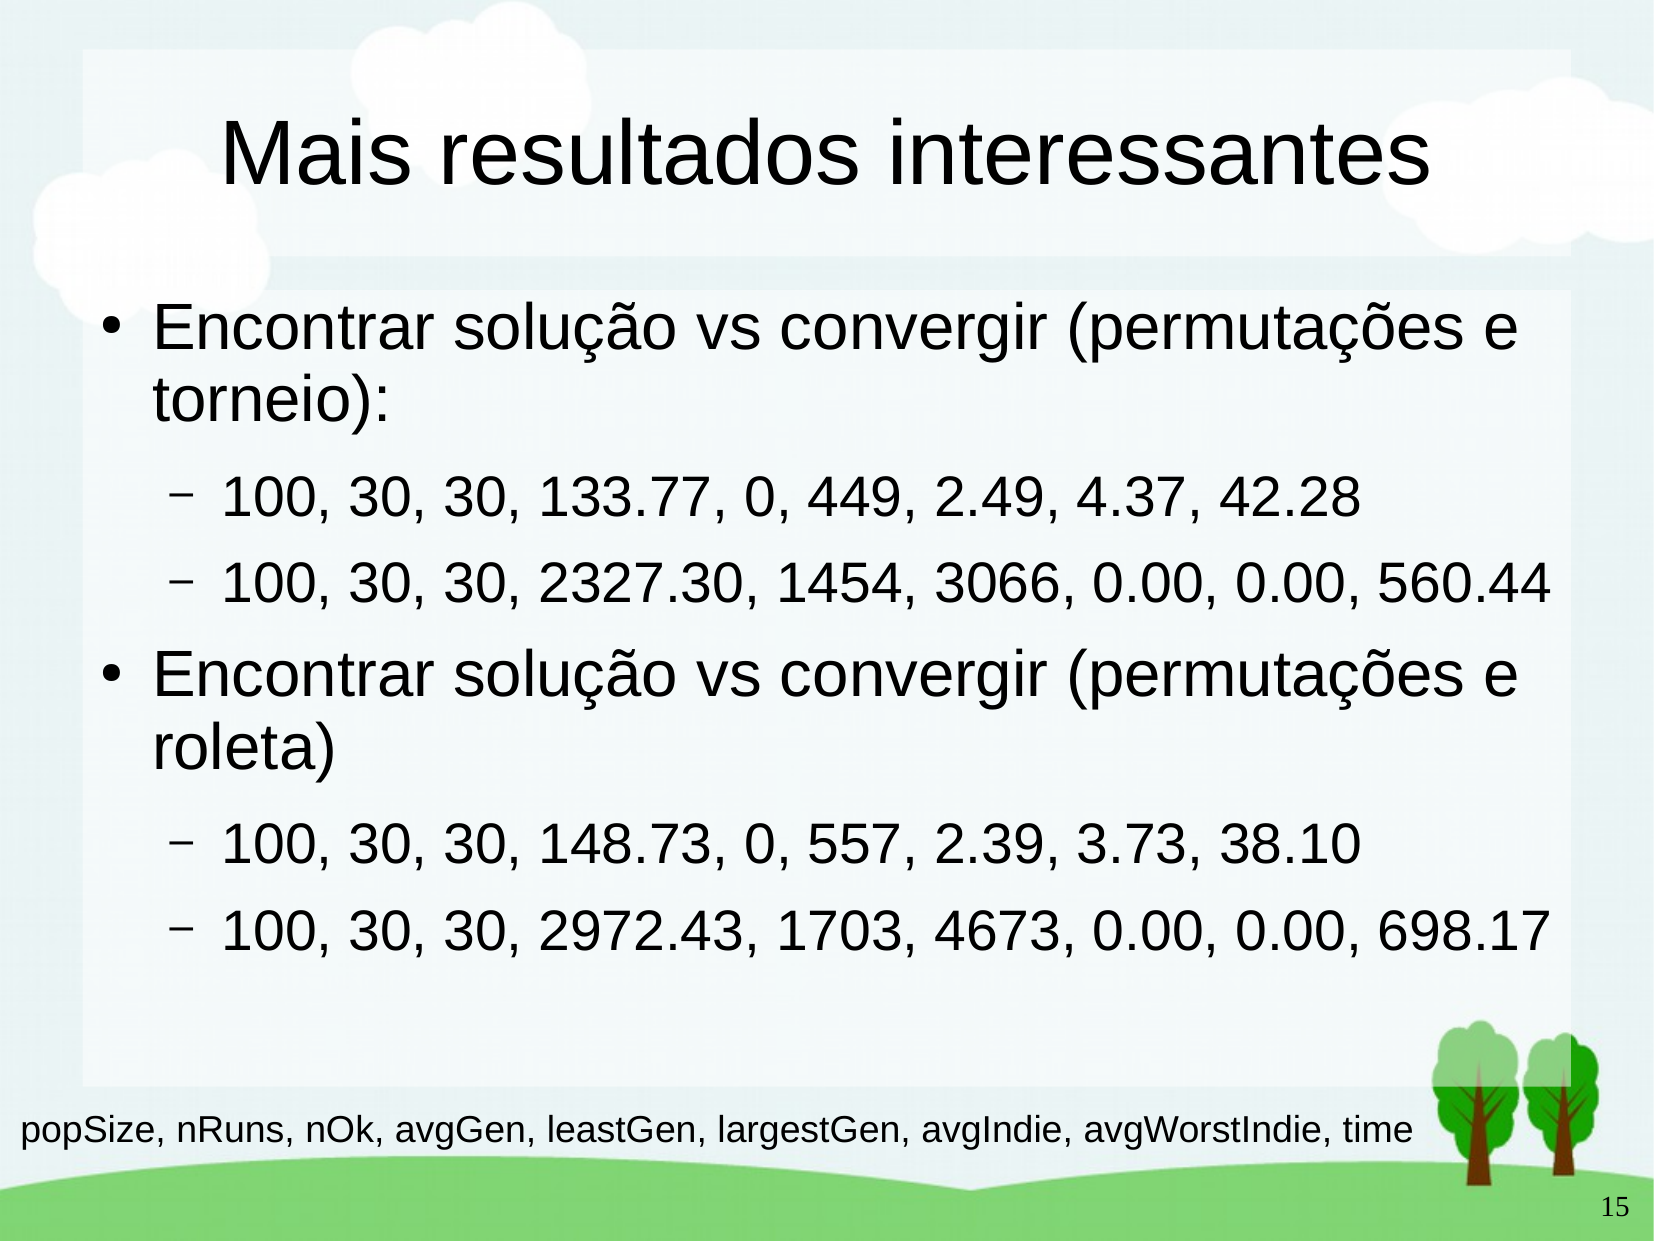

# Mais resultados interessantes
Encontrar solução vs convergir (permutações e torneio):
100, 30, 30, 133.77, 0, 449, 2.49, 4.37, 42.28
100, 30, 30, 2327.30, 1454, 3066, 0.00, 0.00, 560.44
Encontrar solução vs convergir (permutações e roleta)
100, 30, 30, 148.73, 0, 557, 2.39, 3.73, 38.10
100, 30, 30, 2972.43, 1703, 4673, 0.00, 0.00, 698.17
popSize, nRuns, nOk, avgGen, leastGen, largestGen, avgIndie, avgWorstIndie, time
15